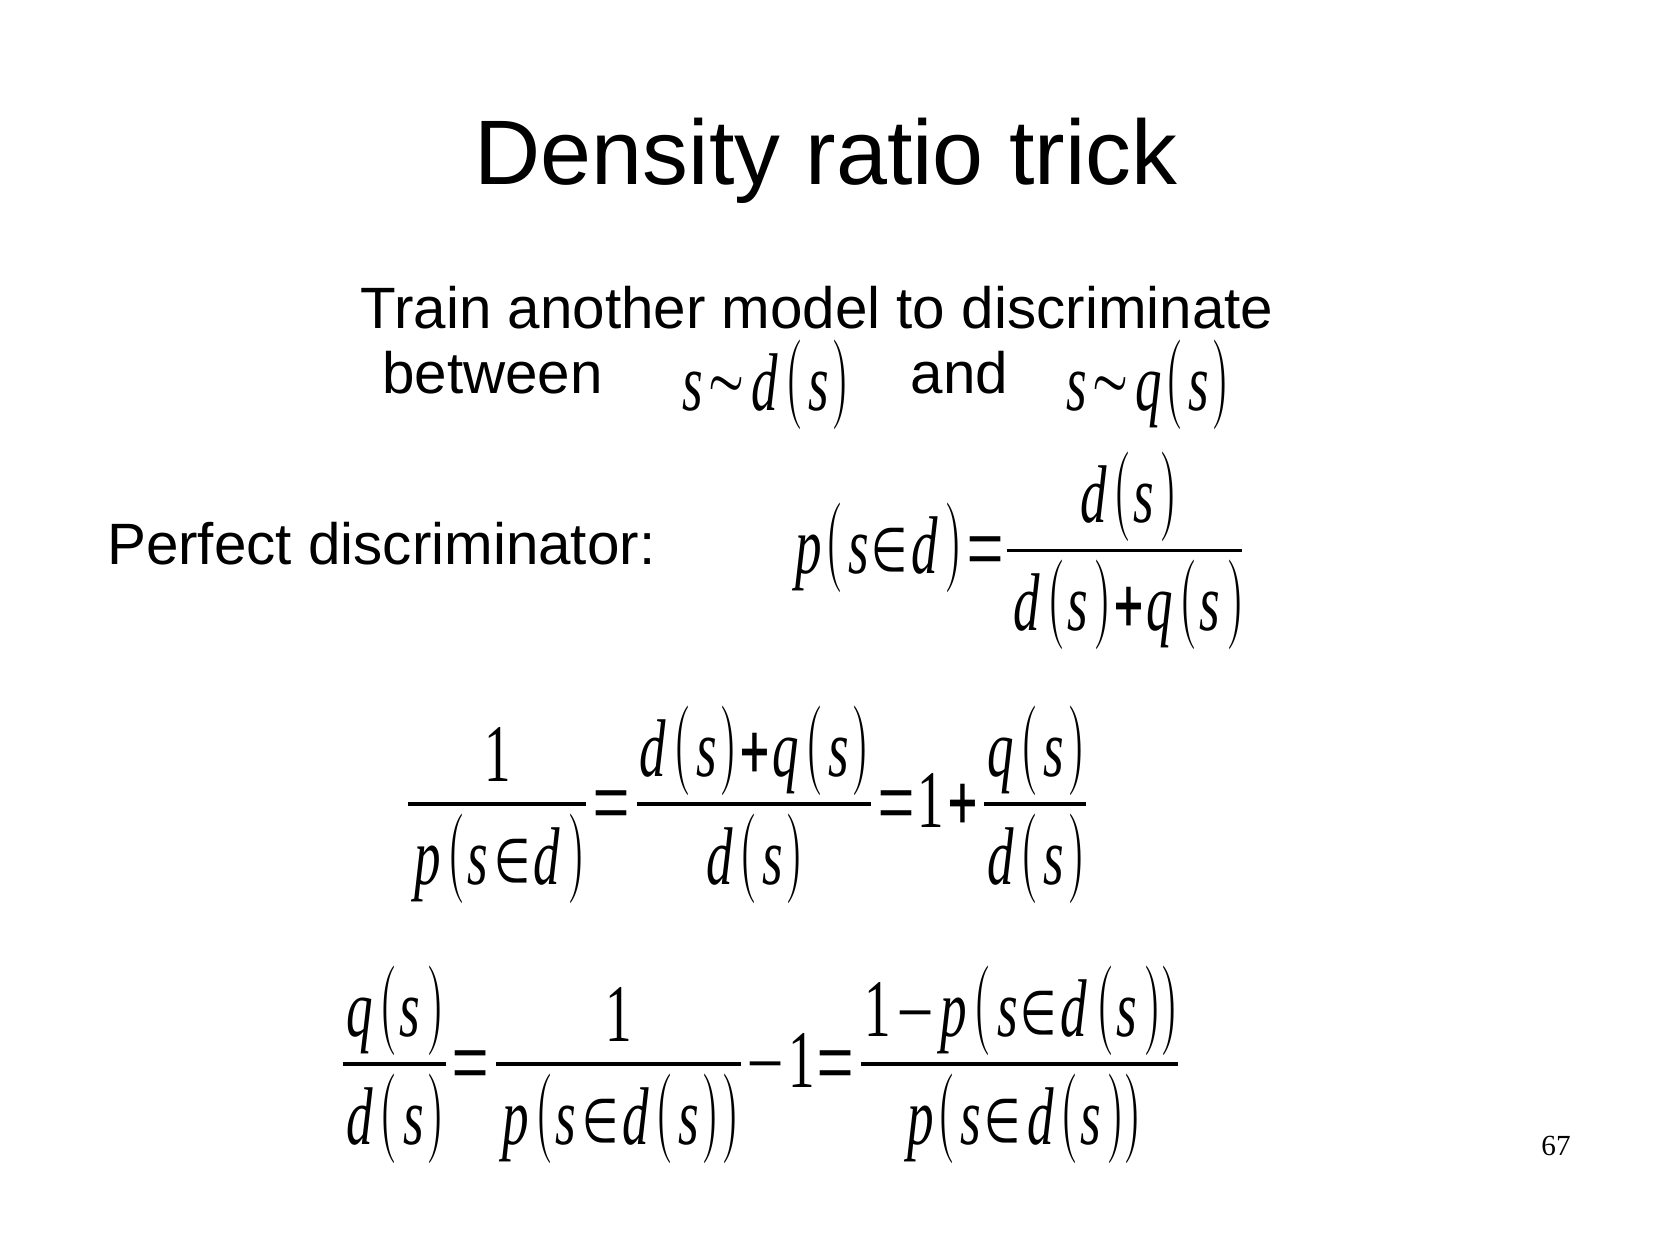

# Density ratio trick
Train another model to discriminate between and
Perfect discriminator:
67